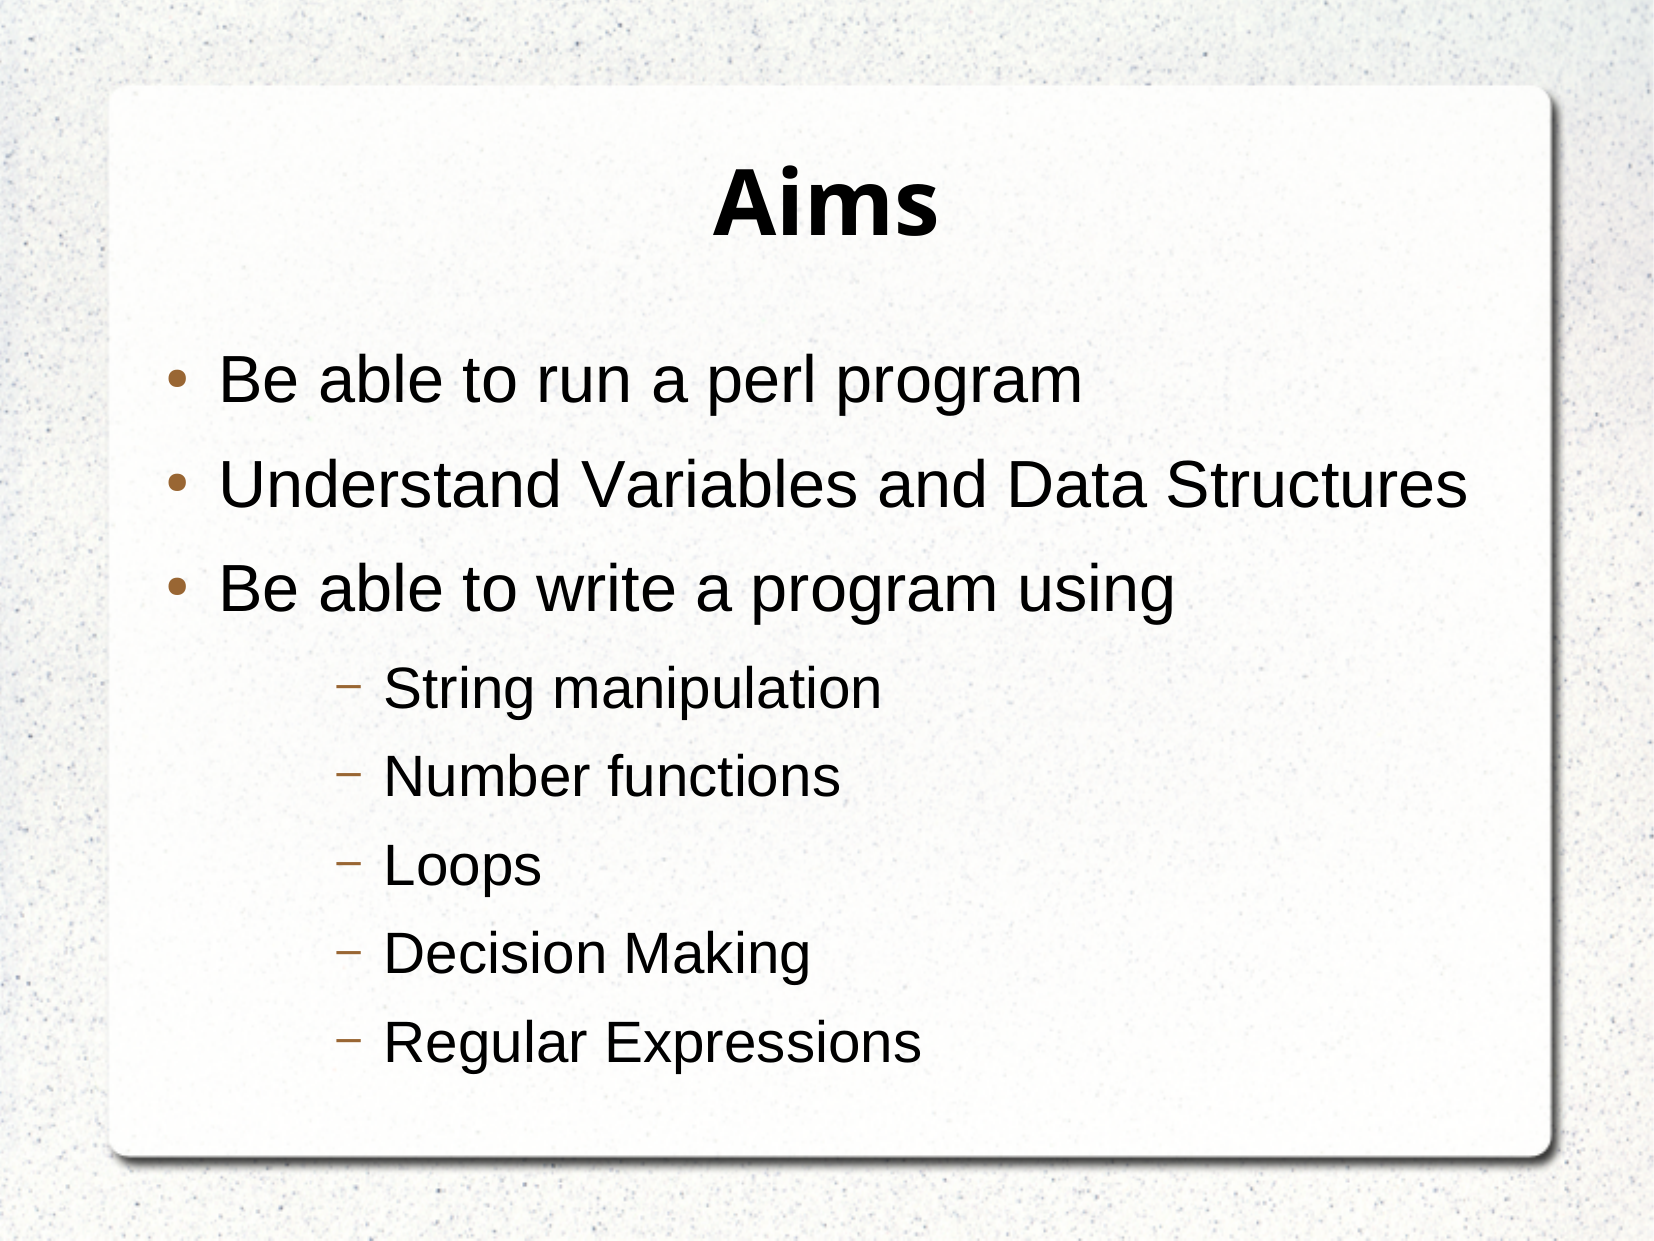

# Aims
Be able to run a perl program
Understand Variables and Data Structures
Be able to write a program using
String manipulation
Number functions
Loops
Decision Making
Regular Expressions